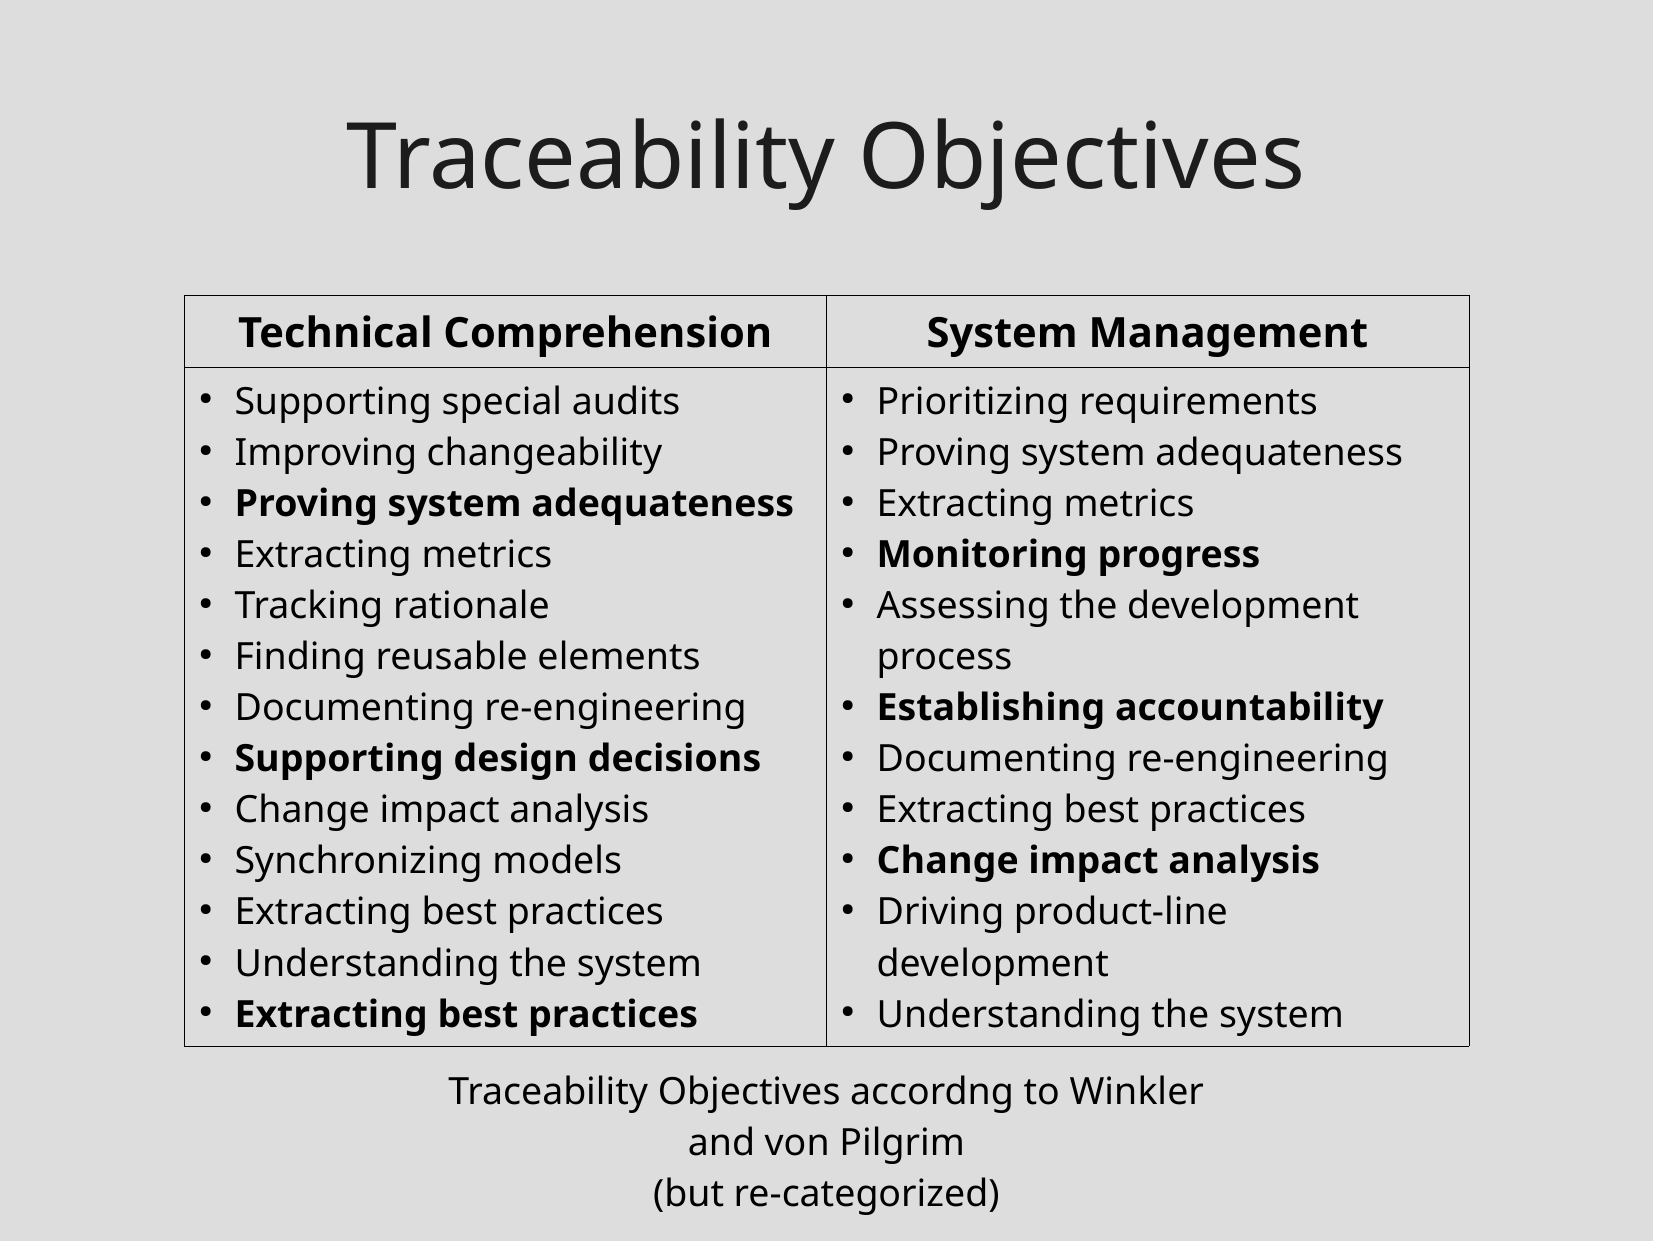

# Traceability Objectives
| Technical Comprehension | System Management |
| --- | --- |
| Supporting special audits Improving changeability Proving system adequateness Extracting metrics Tracking rationale Finding reusable elements Documenting re-engineering Supporting design decisions Change impact analysis Synchronizing models Extracting best practices Understanding the system Extracting best practices | Prioritizing requirements Proving system adequateness Extracting metrics Monitoring progress Assessing the development process Establishing accountability Documenting re-engineering Extracting best practices Change impact analysis Driving product-line development Understanding the system |
Traceability Objectives accordng to Winkler and von Pilgrim
(but re-categorized)